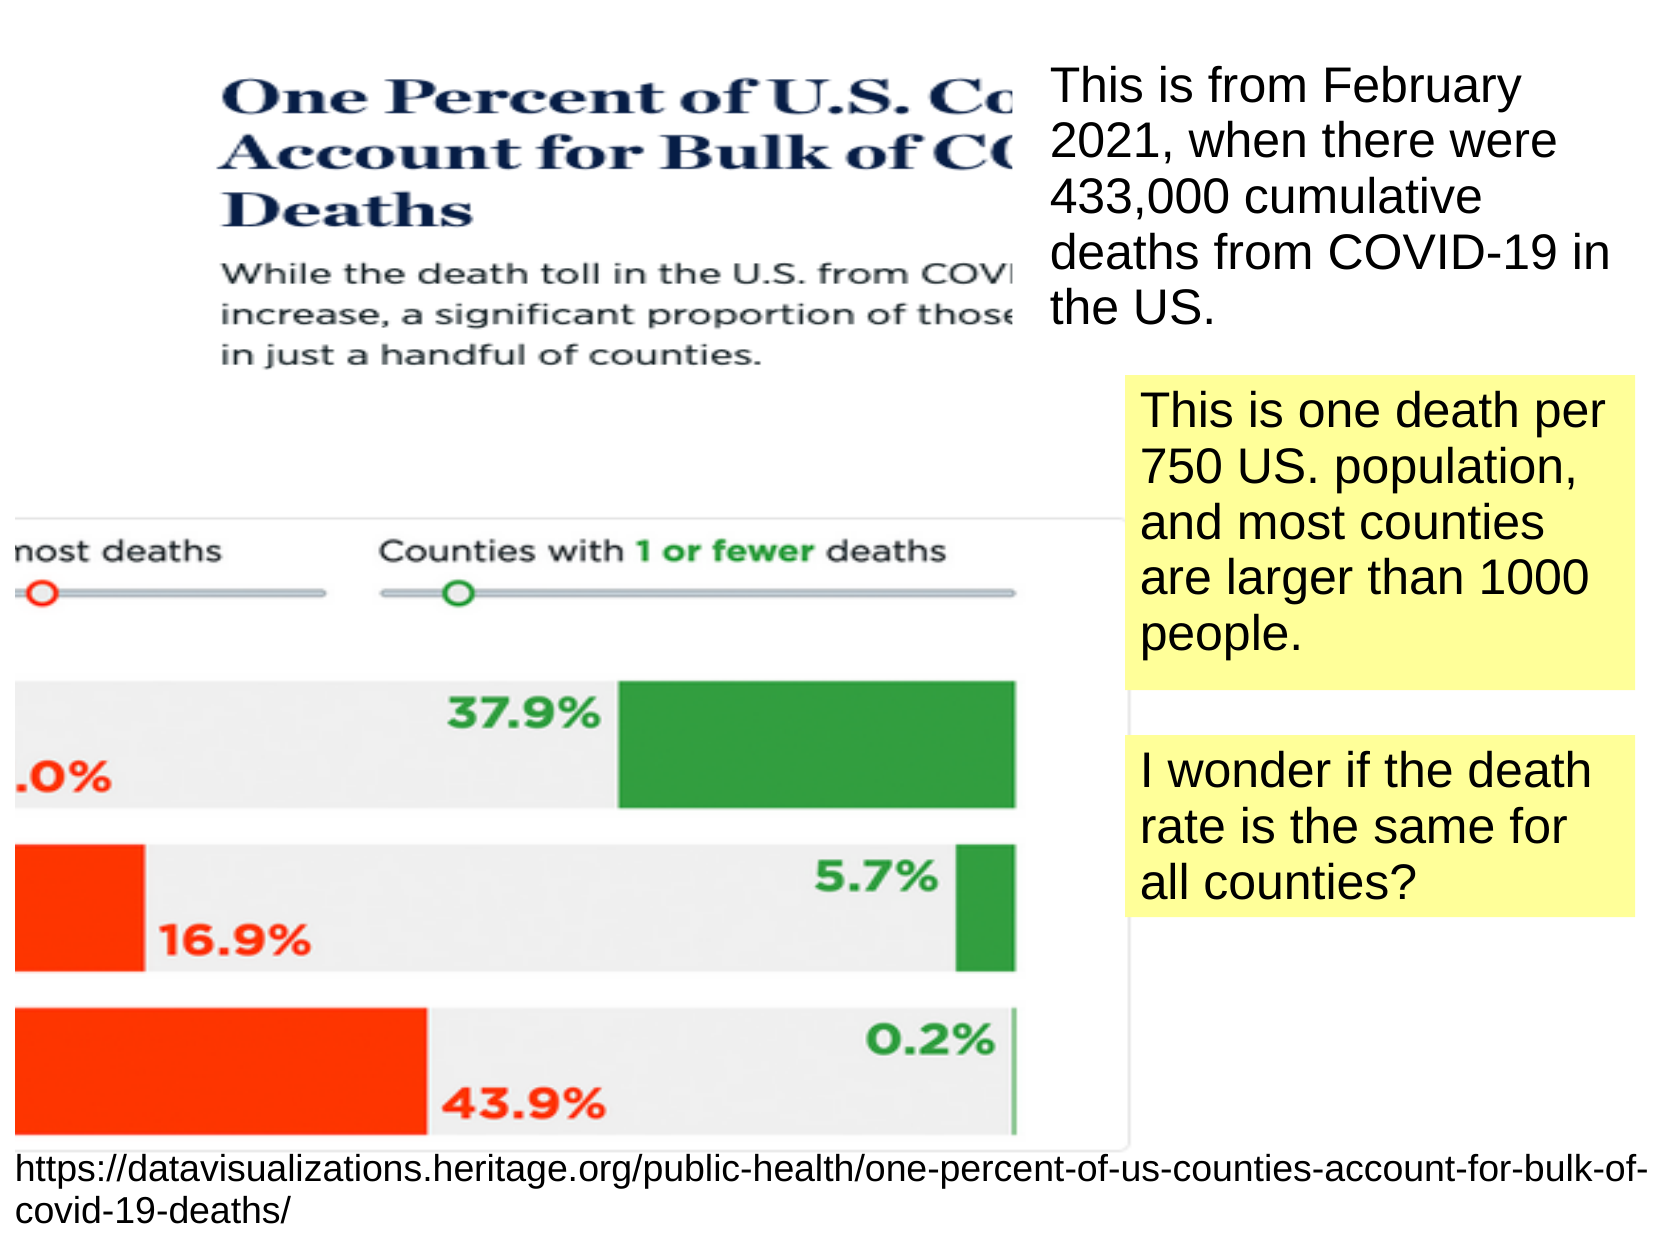

#
This is from February 2021, when there were 433,000 cumulative deaths from COVID-19 in the US.
This is one death per 750 US. population, and most counties are larger than 1000 people.
I wonder if the death rate is the same for all counties?
https://datavisualizations.heritage.org/public-health/one-percent-of-us-counties-account-for-bulk-of-covid-19-deaths/